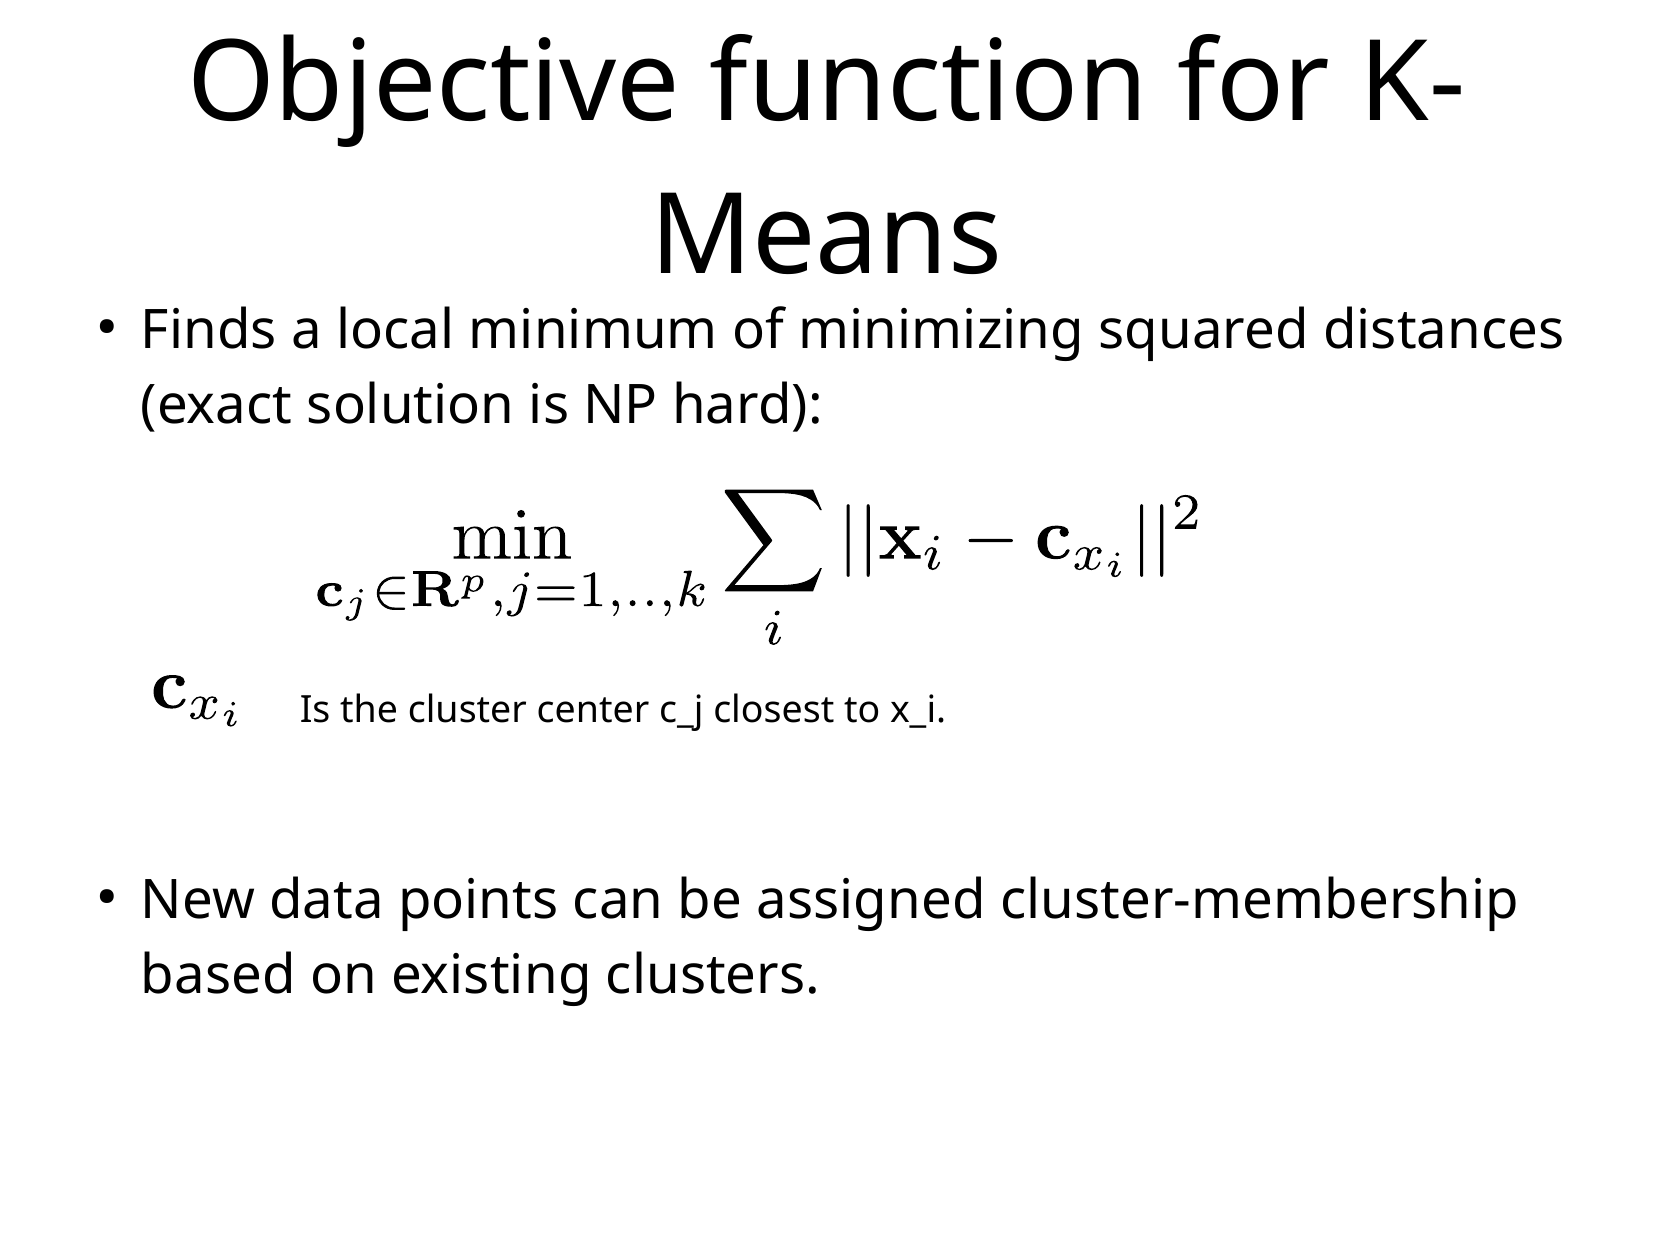

# Objective function for K-Means
Finds a local minimum of minimizing squared distances (exact solution is NP hard):
New data points can be assigned cluster-membership based on existing clusters.
Is the cluster center c_j closest to x_i.